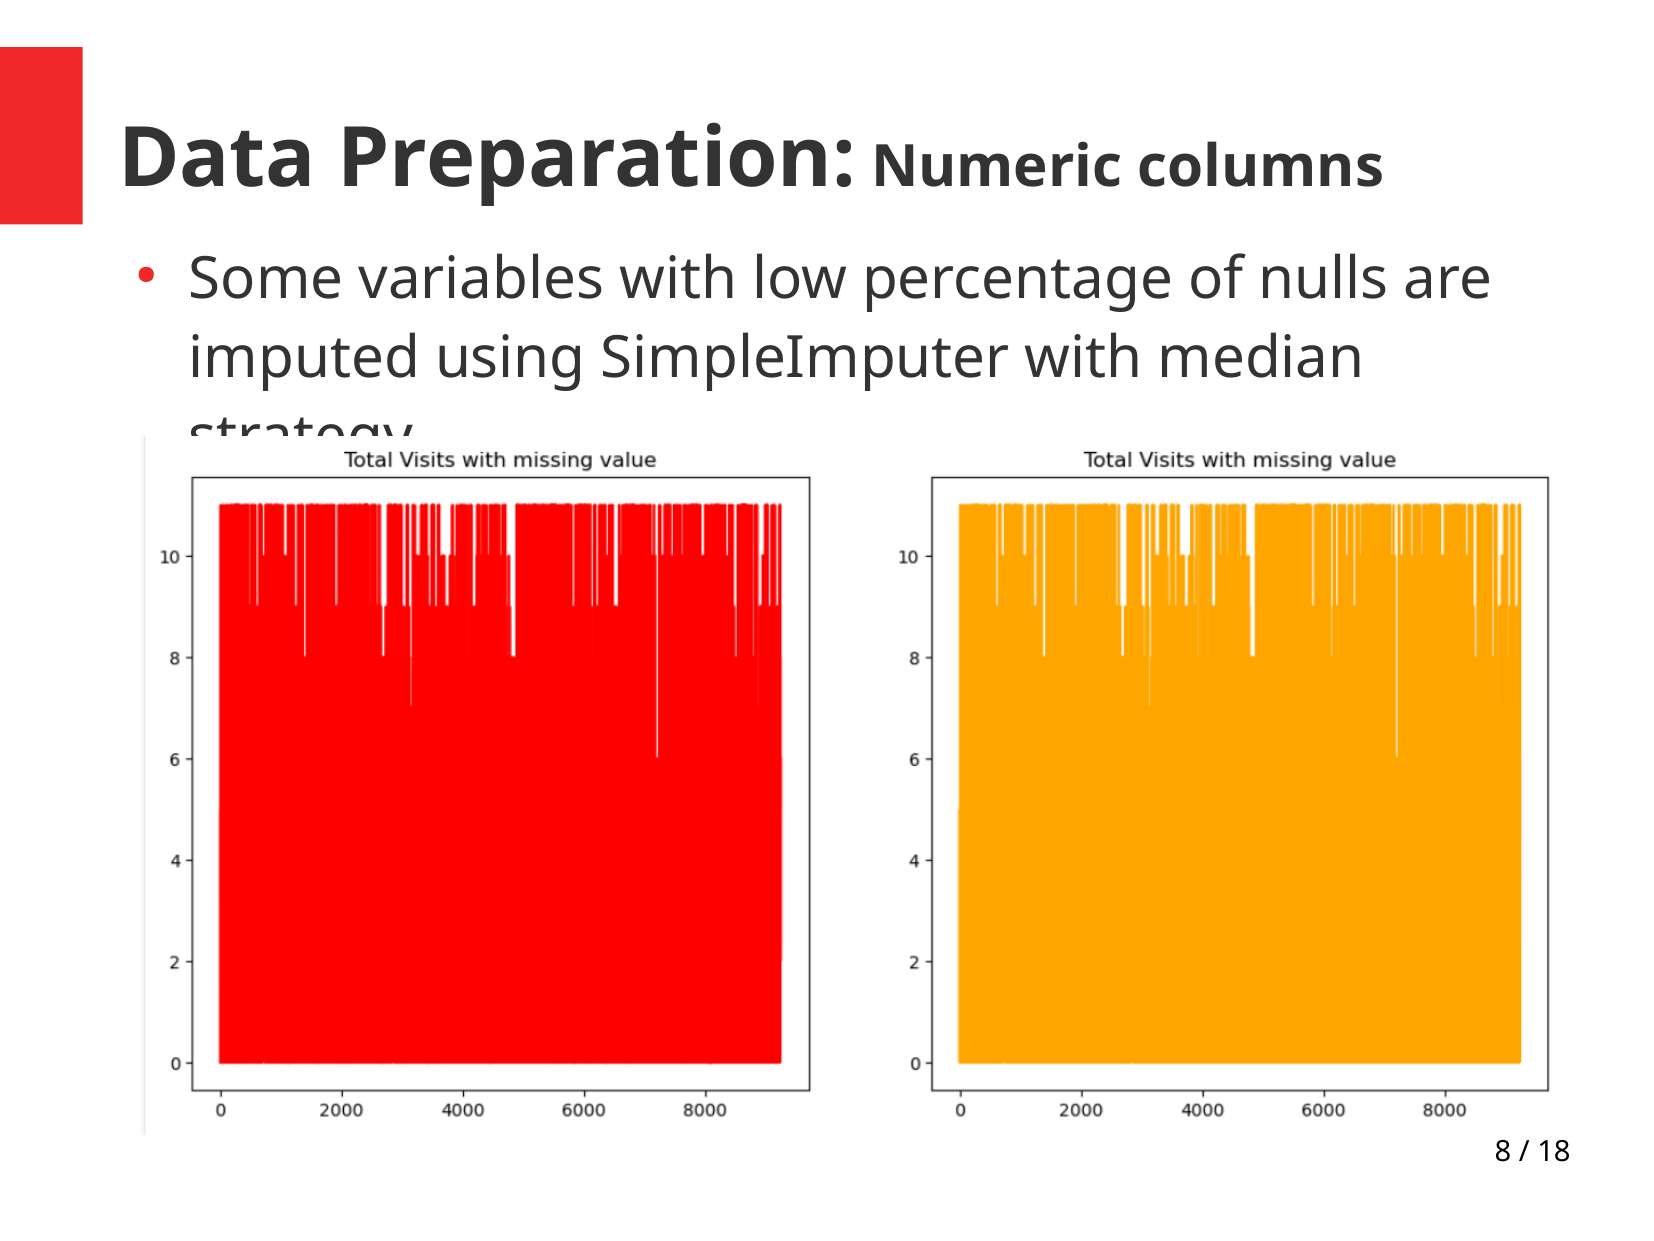

# Data Preparation: Numeric columns
Some variables with low percentage of nulls are imputed using SimpleImputer with median strategy.
8